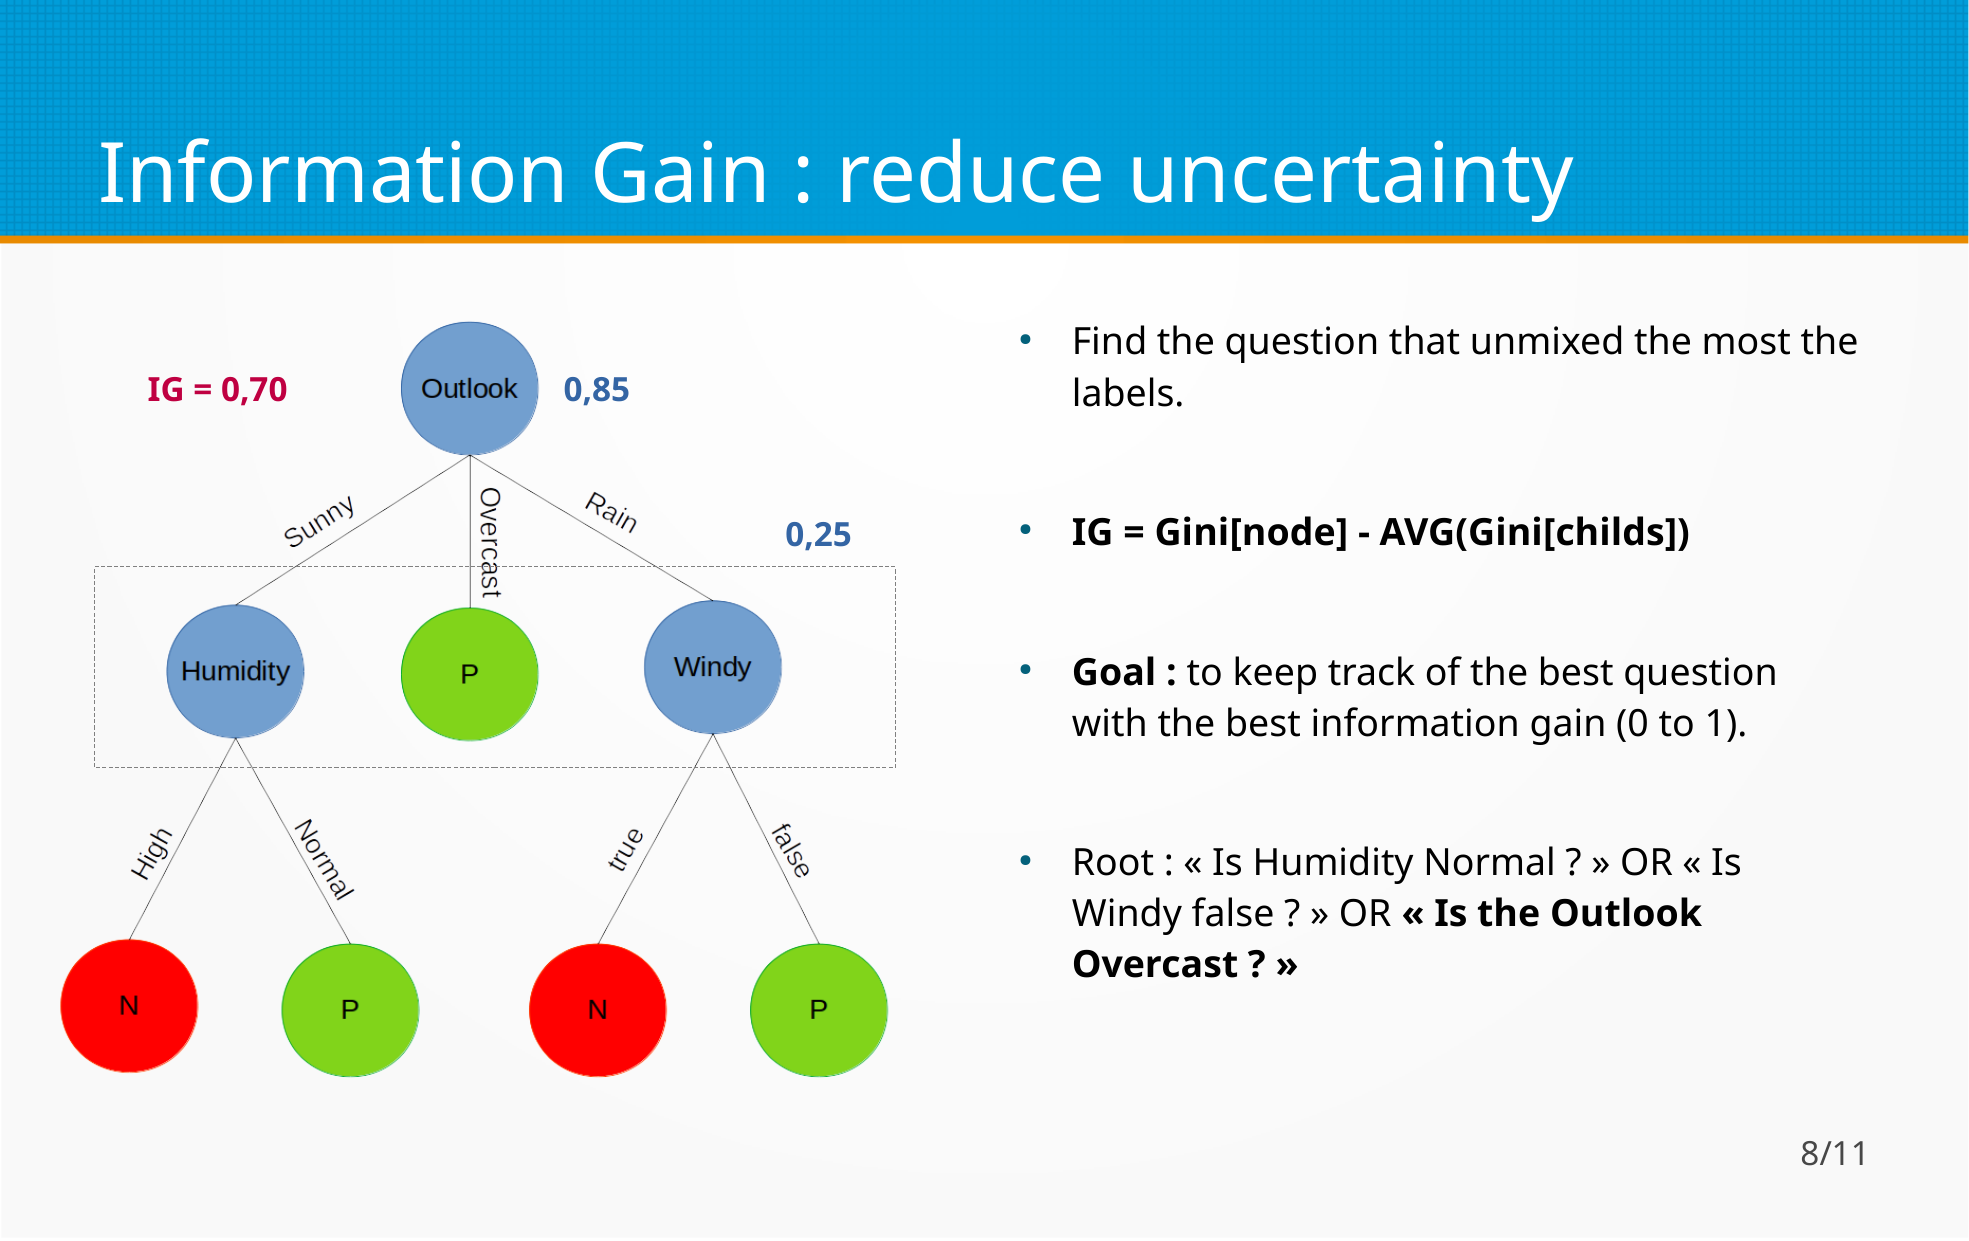

# Information Gain : reduce uncertainty
Find the question that unmixed the most the labels.
IG = Gini[node] - AVG(Gini[childs])
Goal : to keep track of the best question with the best information gain (0 to 1).
Root : « Is Humidity Normal ? » OR « Is Windy false ? » OR « Is the Outlook Overcast ? »
IG = 0,70
0,85
0,25
8